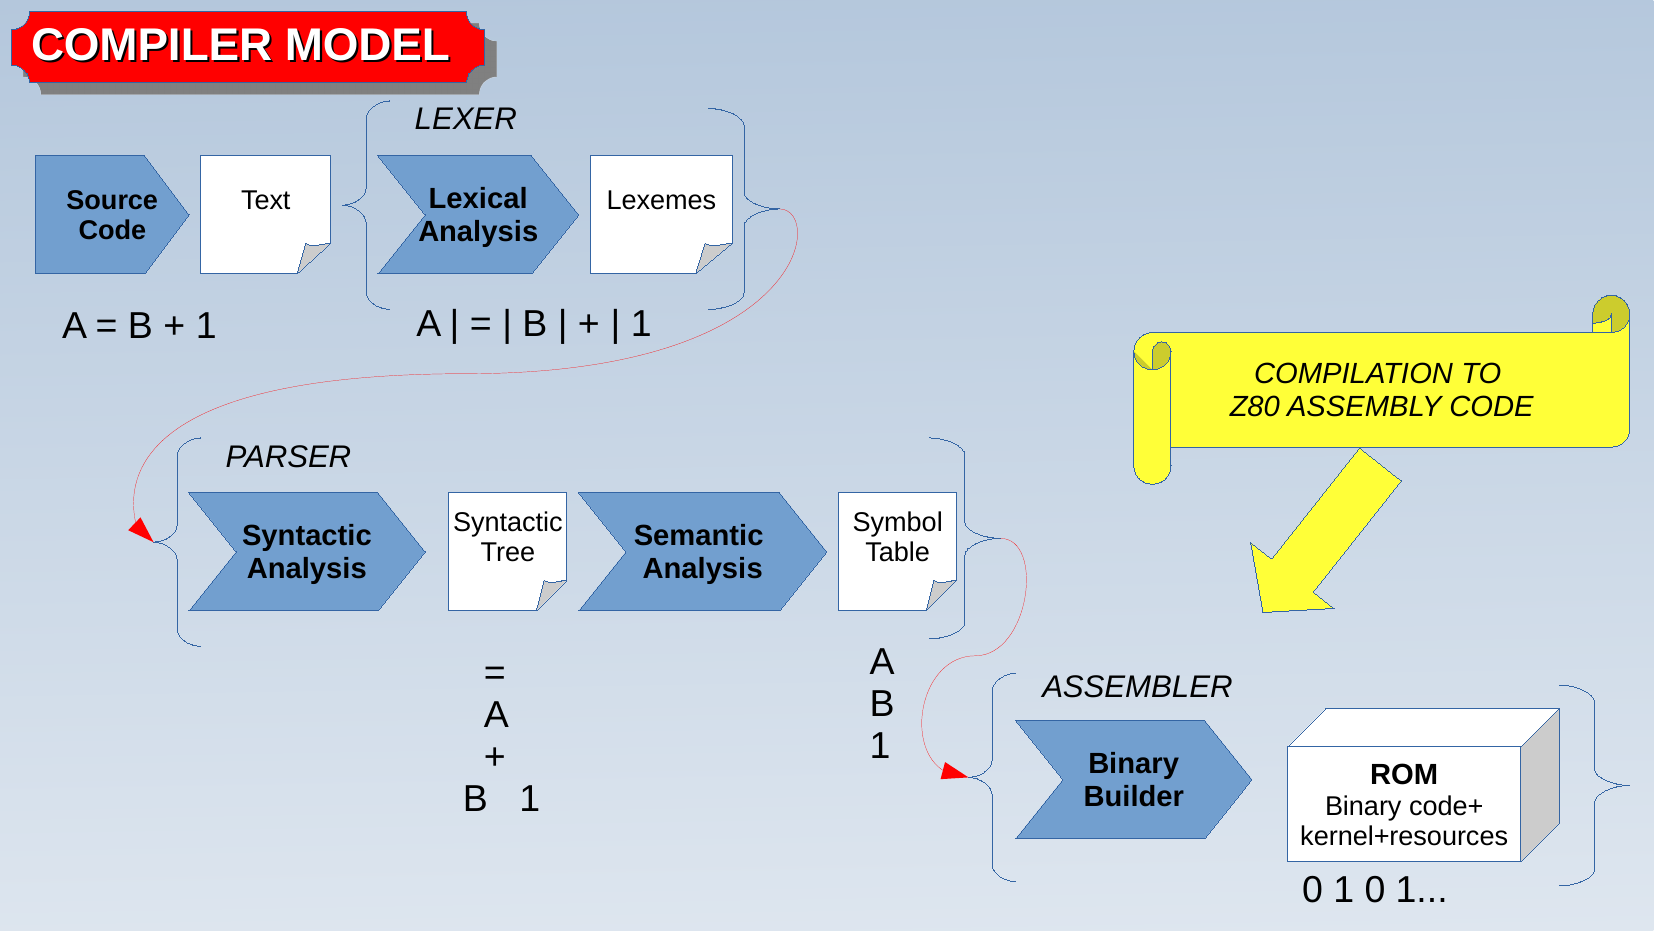

COMPILER MODEL
LEXER
Source
Code
Text
Lexical
Analysis
Lexemes
A | = | B | + | 1
COMPILATION TO
Z80 ASSEMBLY CODE
A = B + 1
PARSER
Syntactic
Analysis
Syntactic
Tree
Semantic
Analysis
Symbol
Table
A
B
1
 =
 A
 +
B 1
ASSEMBLER
ROM
Binary code+
kernel+resources
Binary
Builder
0 1 0 1...